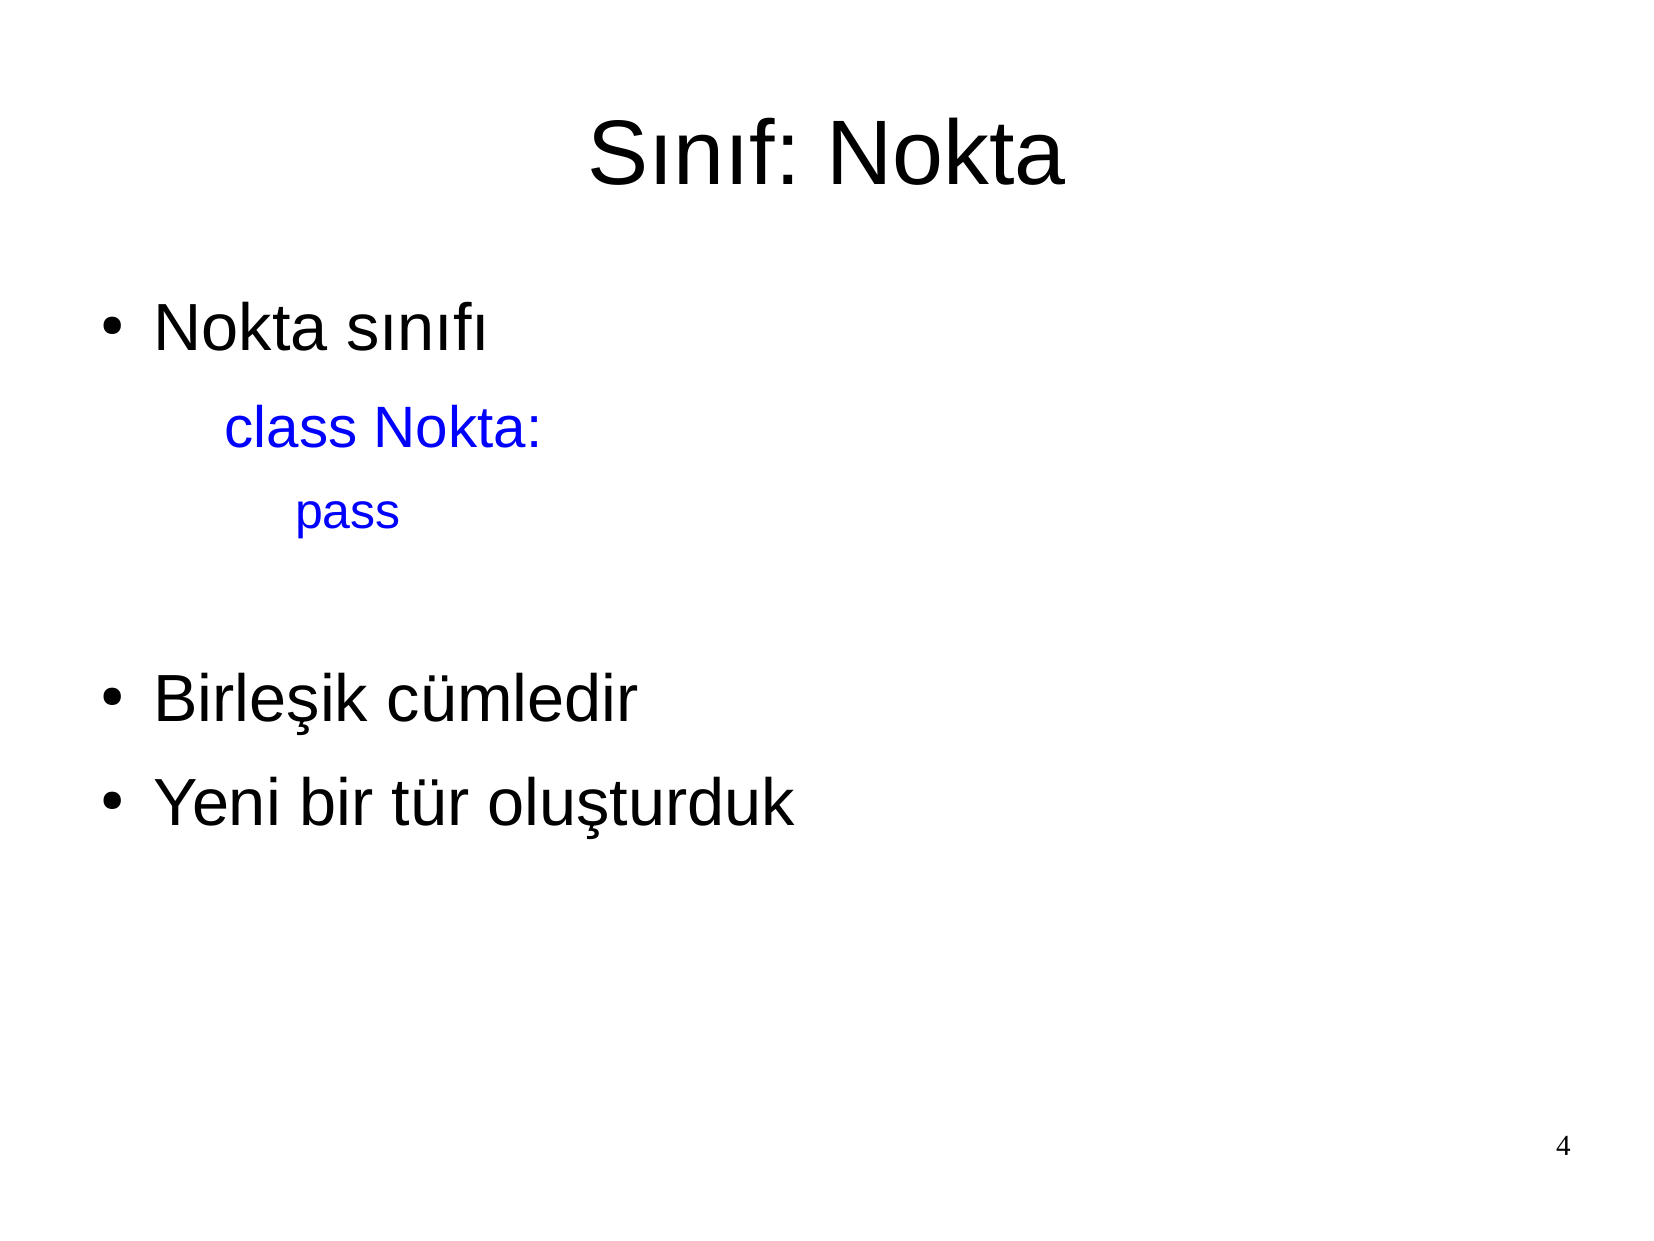

# Sınıf: Nokta
Nokta sınıfı
class Nokta:
pass
Birleşik cümledir
Yeni bir tür oluşturduk
4